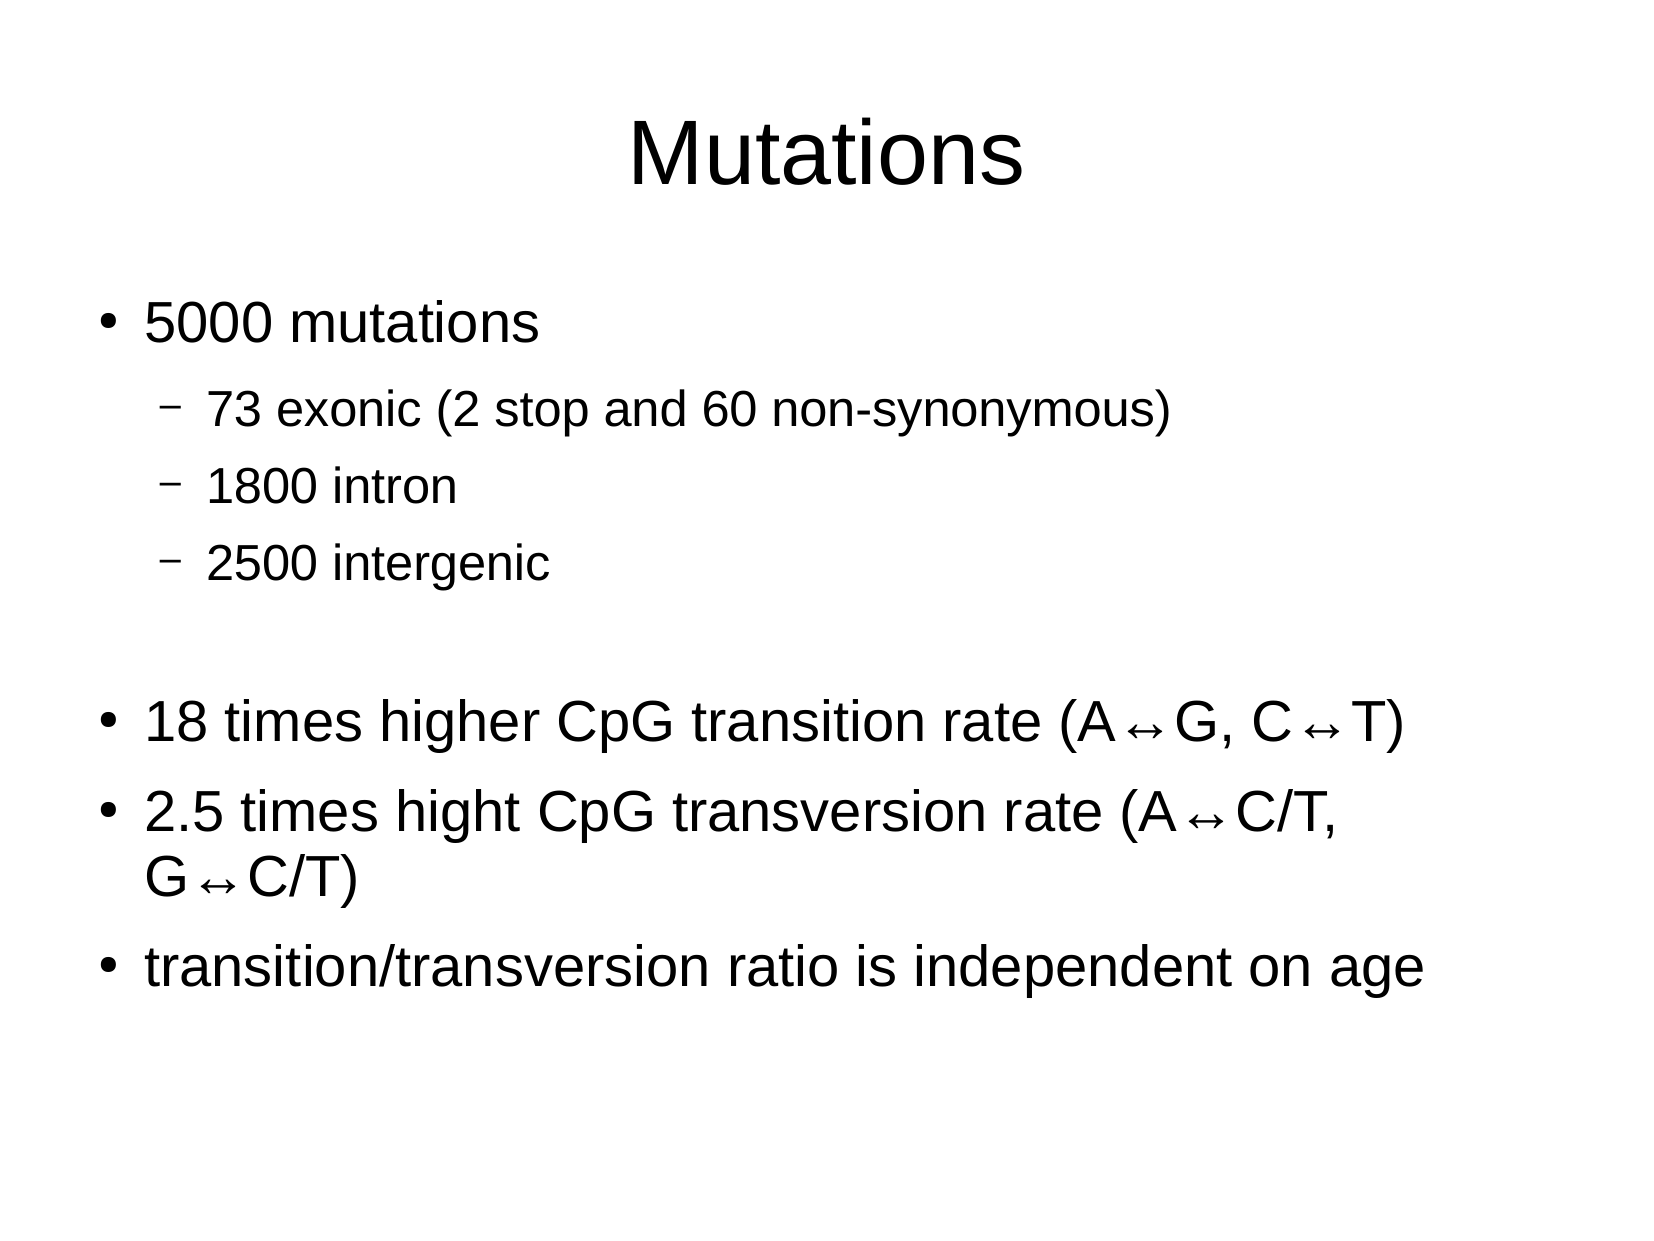

# Mutations
5000 mutations
73 exonic (2 stop and 60 non-synonymous)
1800 intron
2500 intergenic
18 times higher CpG transition rate (A↔G, C↔T)
2.5 times hight CpG transversion rate (A↔C/T, G↔C/T)
transition/transversion ratio is independent on age